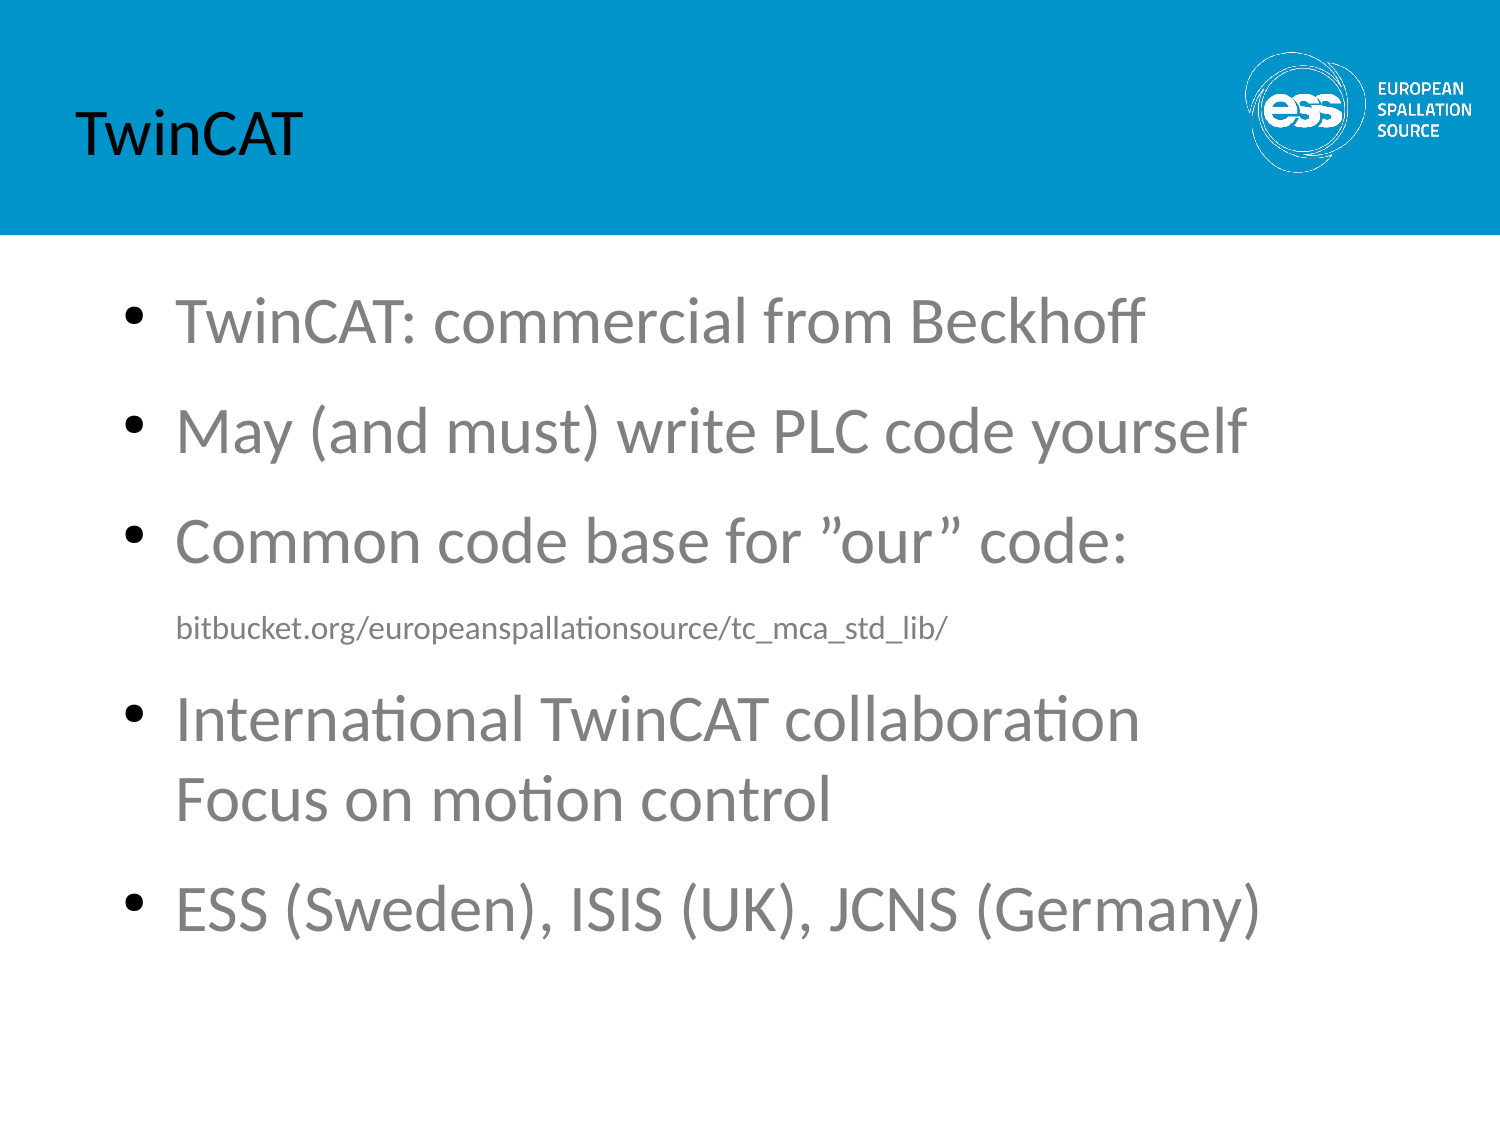

# TwinCAT
TwinCAT: commercial from Beckhoff
May (and must) write PLC code yourself
Common code base for ”our” code:
bitbucket.org/europeanspallationsource/tc_mca_std_lib/
International TwinCAT collaboration
Focus on motion control
ESS (Sweden), ISIS (UK), JCNS (Germany)